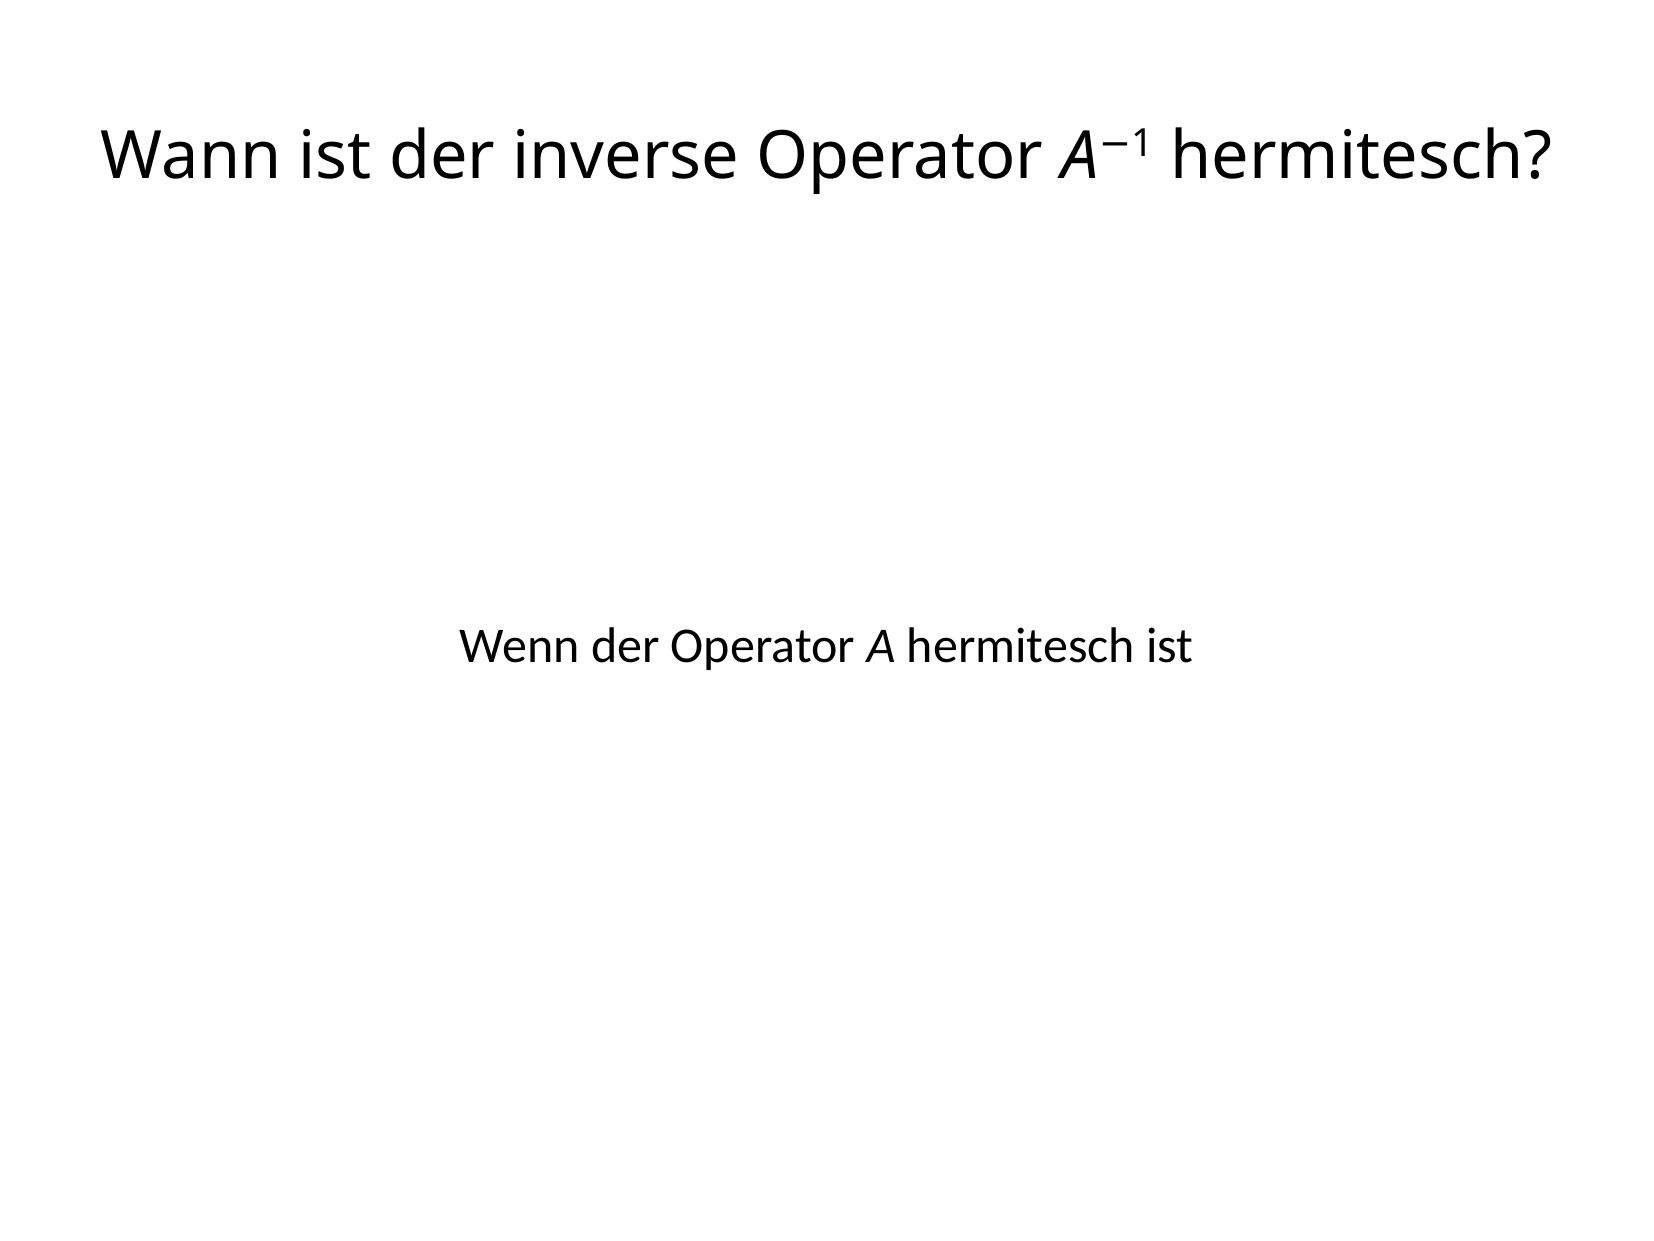

# Wann ist der inverse Operator A−1 hermitesch?
Wenn der Operator A hermitesch ist